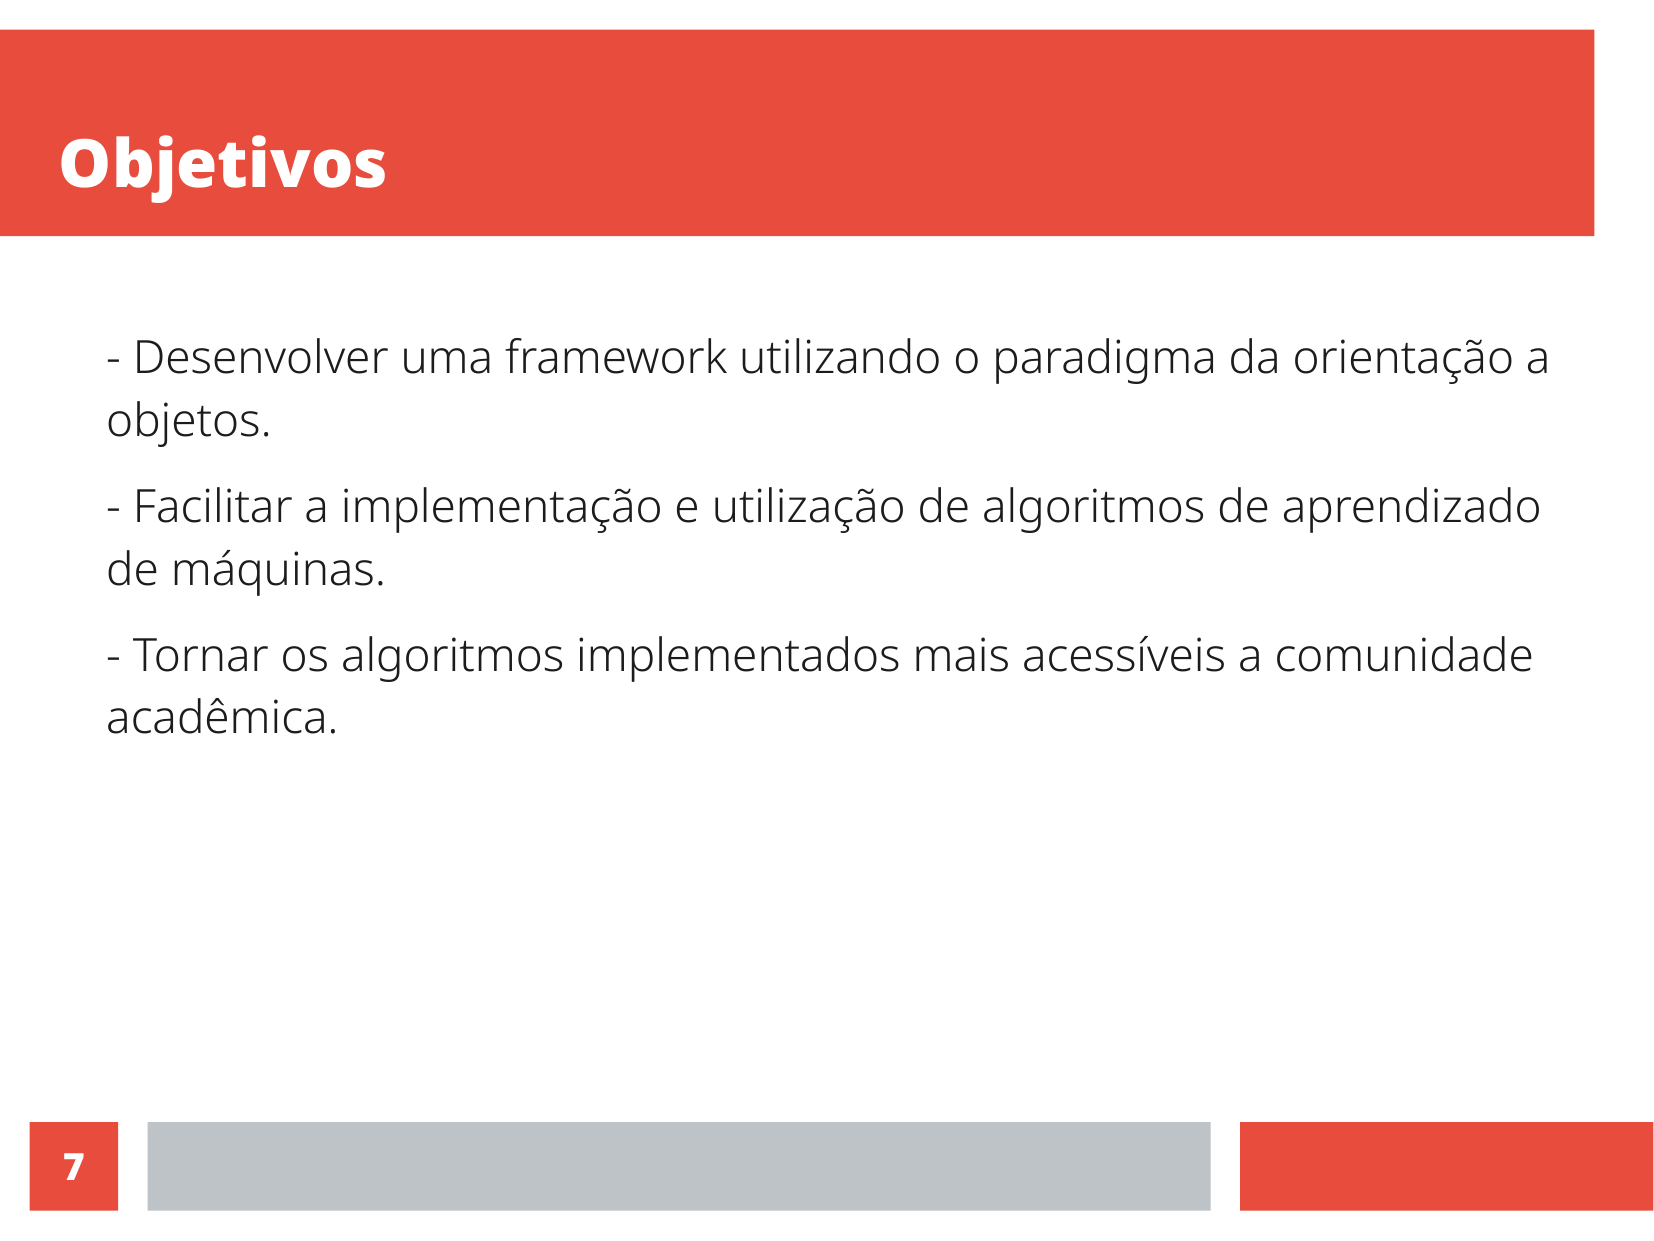

# Objetivos
- Desenvolver uma framework utilizando o paradigma da orientação a objetos.
- Facilitar a implementação e utilização de algoritmos de aprendizado de máquinas.
- Tornar os algoritmos implementados mais acessíveis a comunidade acadêmica.
7